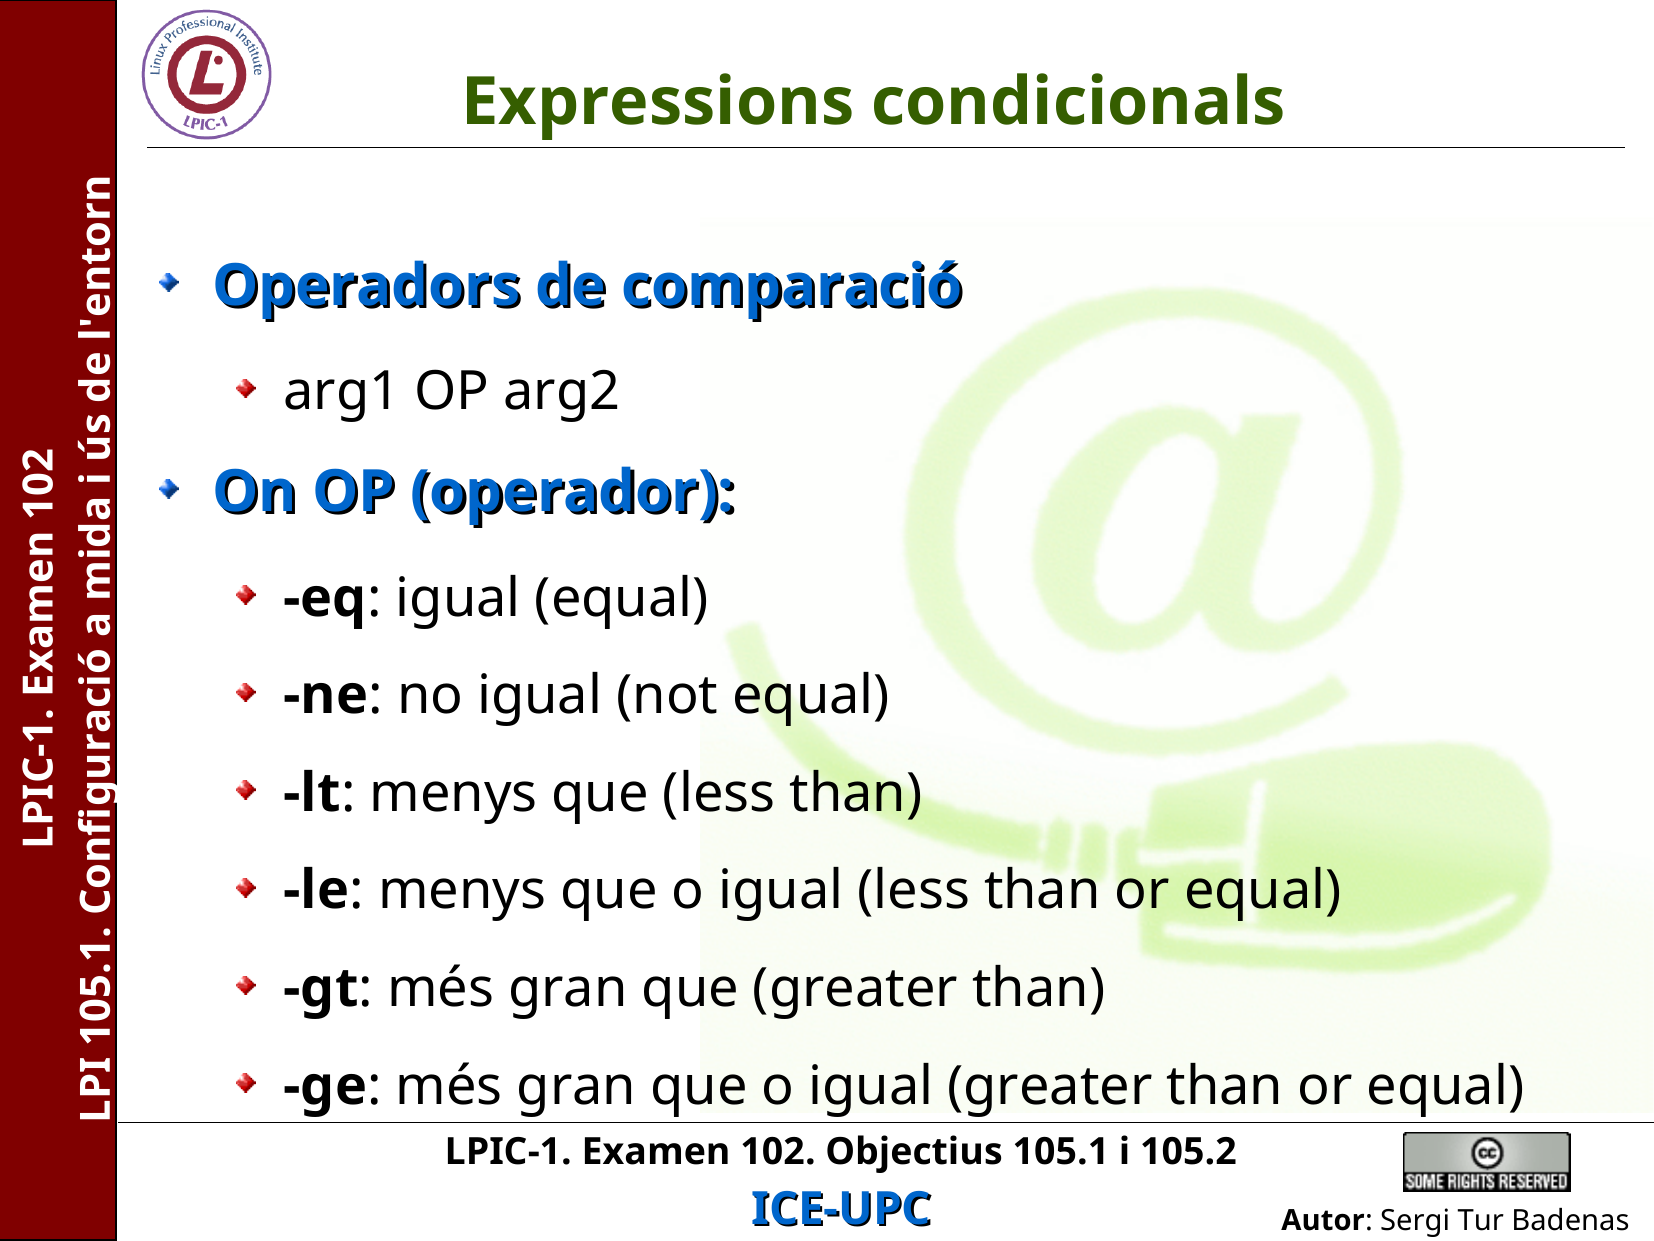

# Expressions condicionals
Operadors de comparació
arg1 OP arg2
On OP (operador):
-eq: igual (equal)
-ne: no igual (not equal)
-lt: menys que (less than)
-le: menys que o igual (less than or equal)
-gt: més gran que (greater than)
-ge: més gran que o igual (greater than or equal)